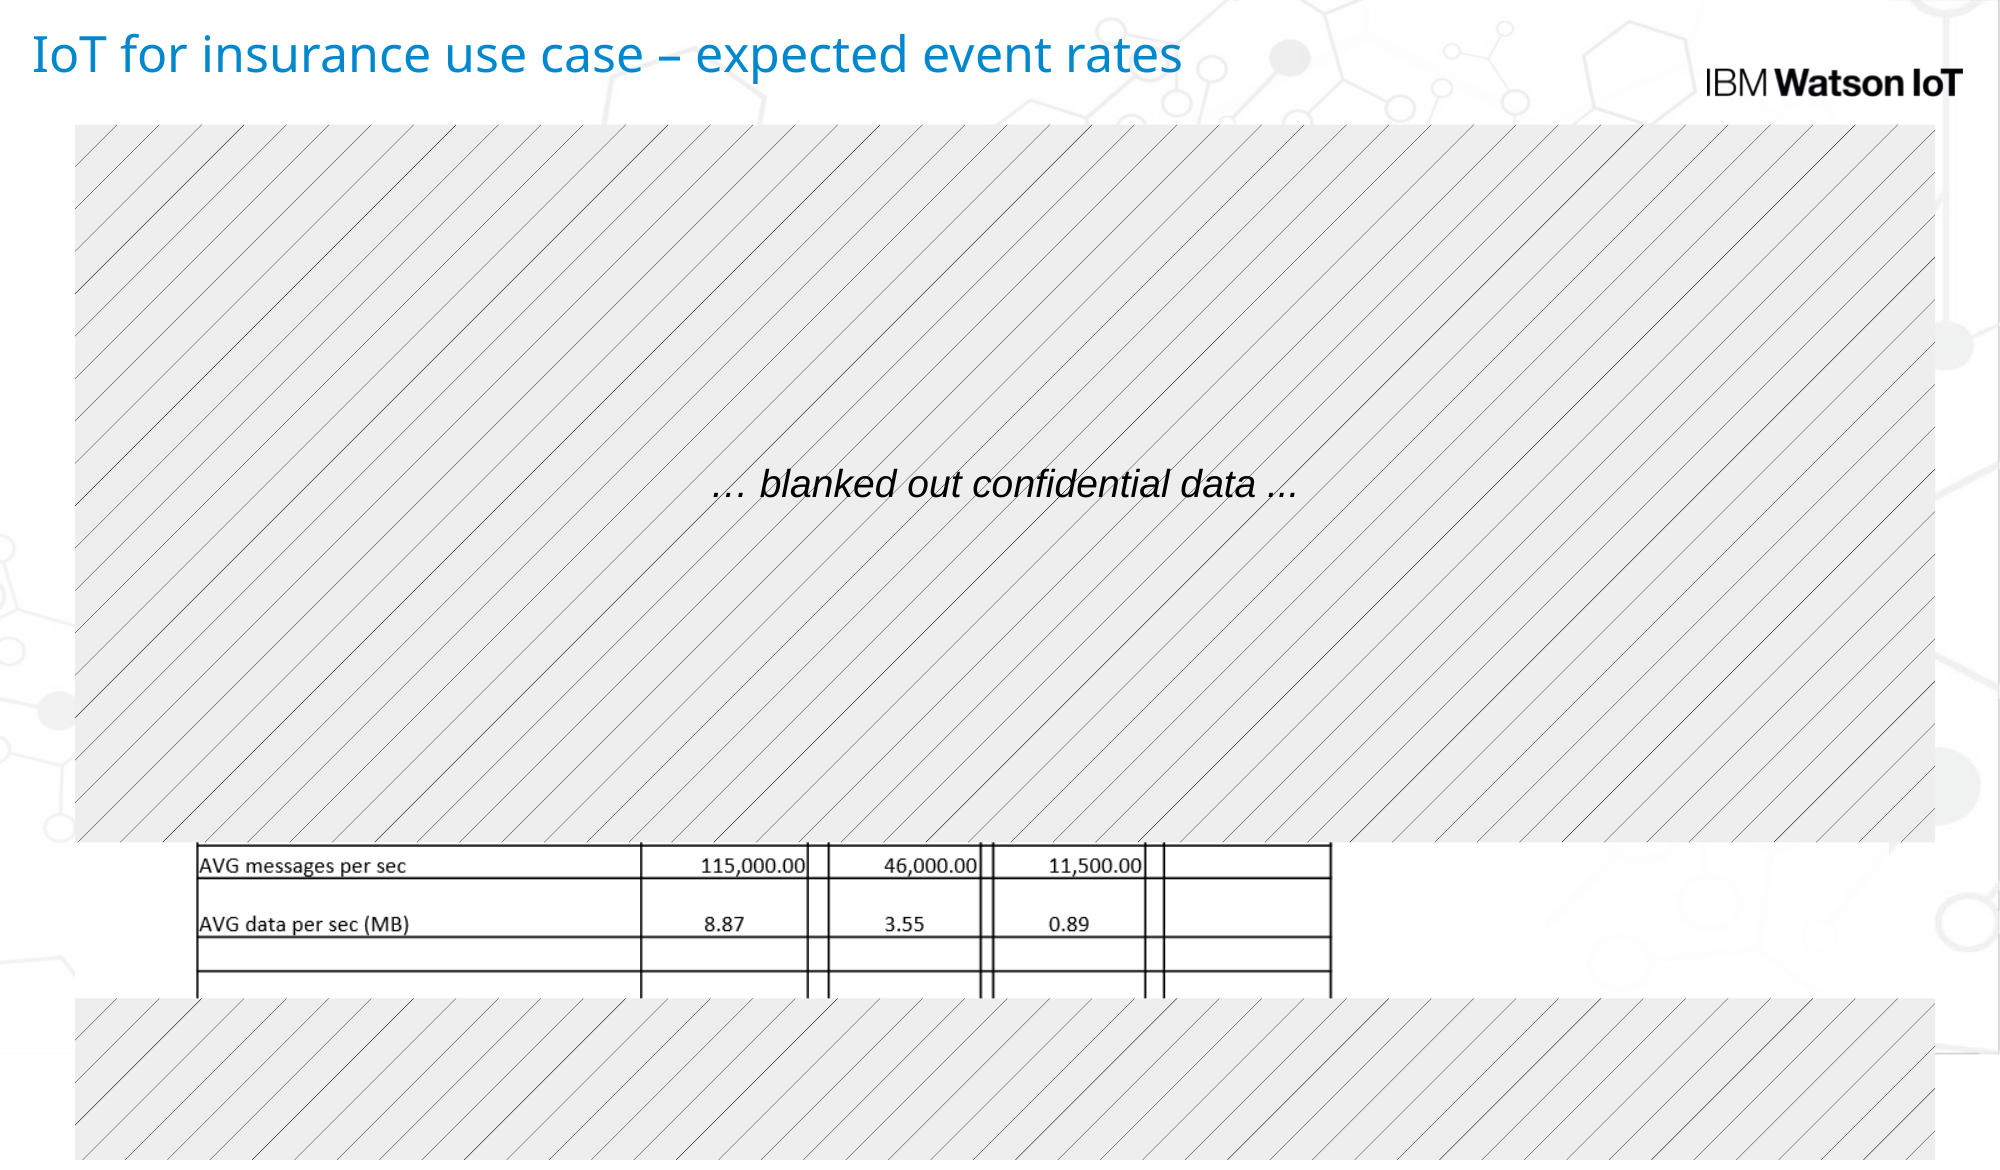

# IoT for insurance use case – expected event rates
… blanked out confidential data ...
.. as estimated by Phil and Nir